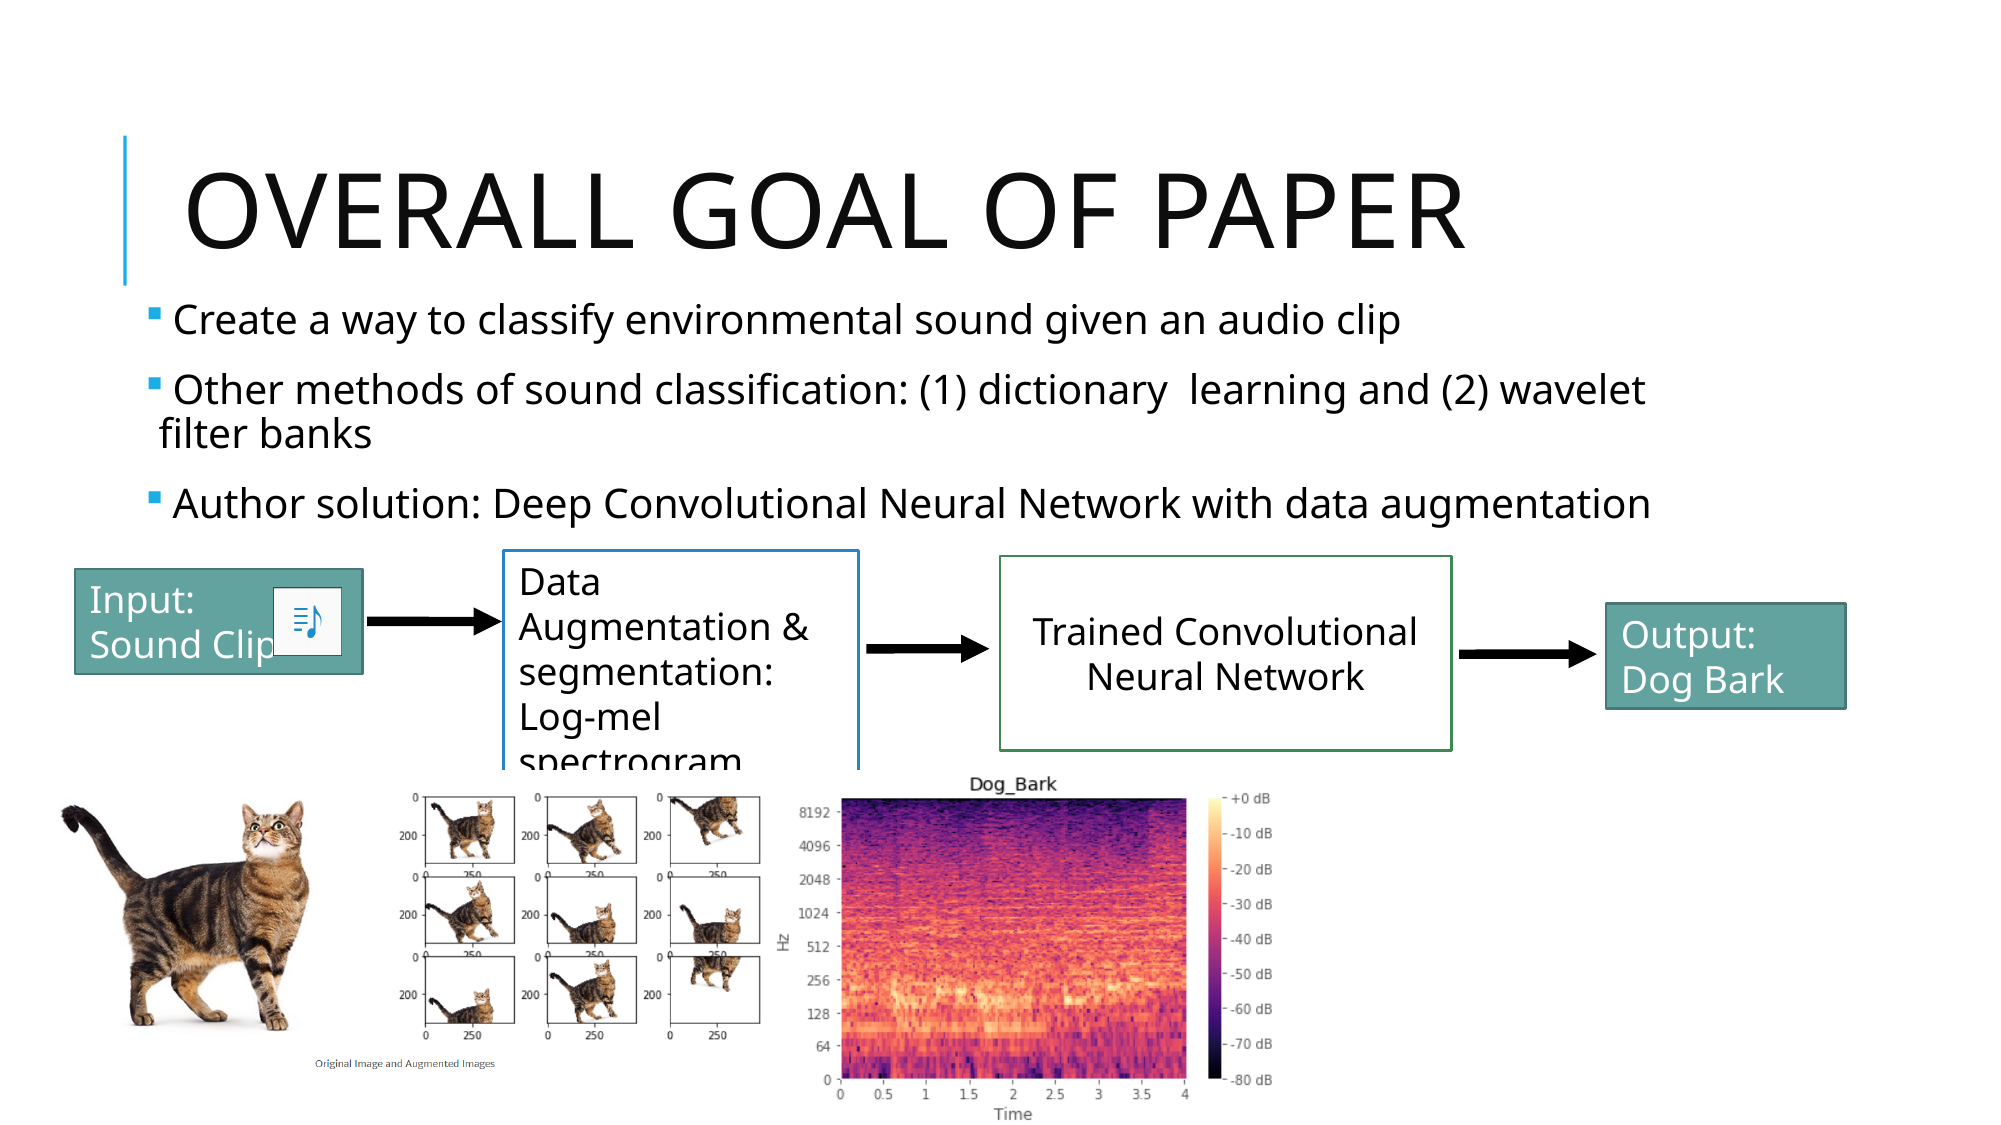

# Overall Goal of Paper
 Create a way to classify environmental sound given an audio clip
 Other methods of sound classification: (1) dictionary learning and (2) wavelet filter banks
 Author solution: Deep Convolutional Neural Network with data augmentation
Data Augmentation & segmentation:
Log-mel spectrogram
Trained Convolutional Neural Network
Input:
Sound Clip
Output:
Dog Bark